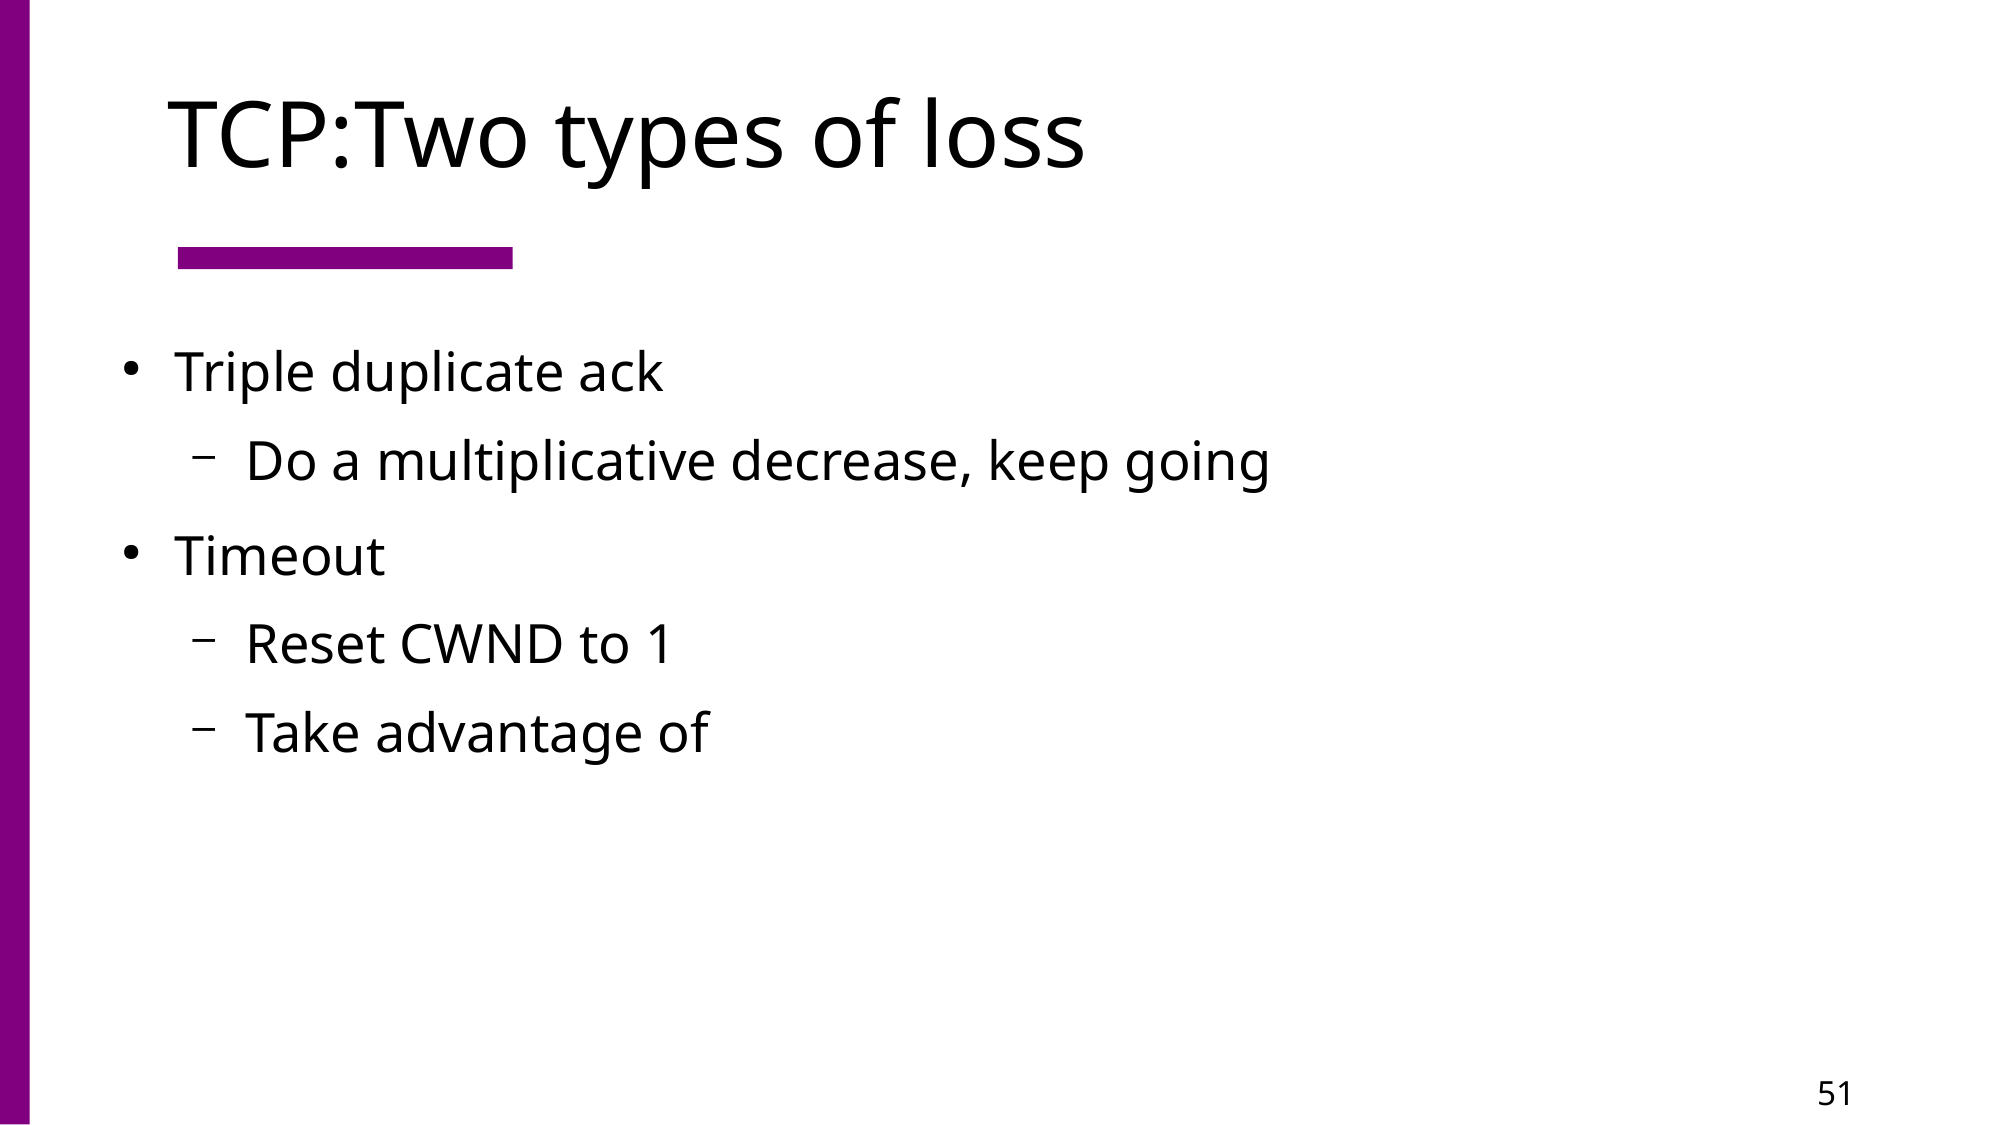

# TCP:Two types of loss
Triple duplicate ack
Do a multiplicative decrease, keep going
Timeout
Reset CWND to 1
Take advantage of